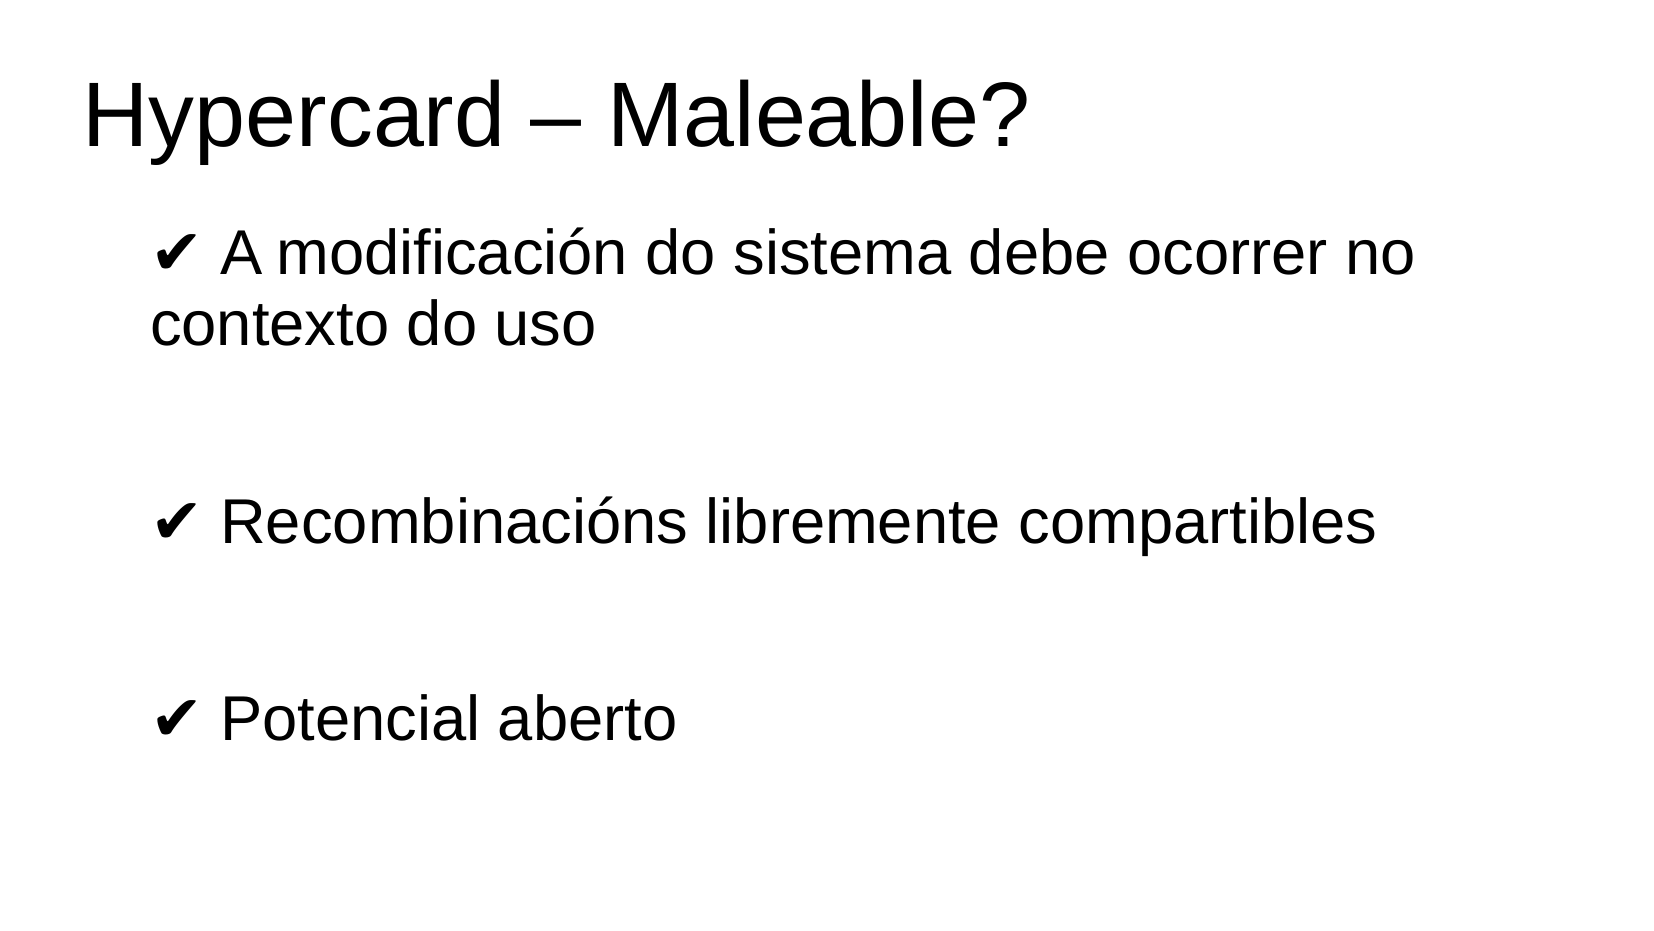

# Hypercard – Maleable?
✔ A modificación do sistema debe ocorrer no contexto do uso
✔ Recombinacións libremente compartibles
✔ Potencial aberto